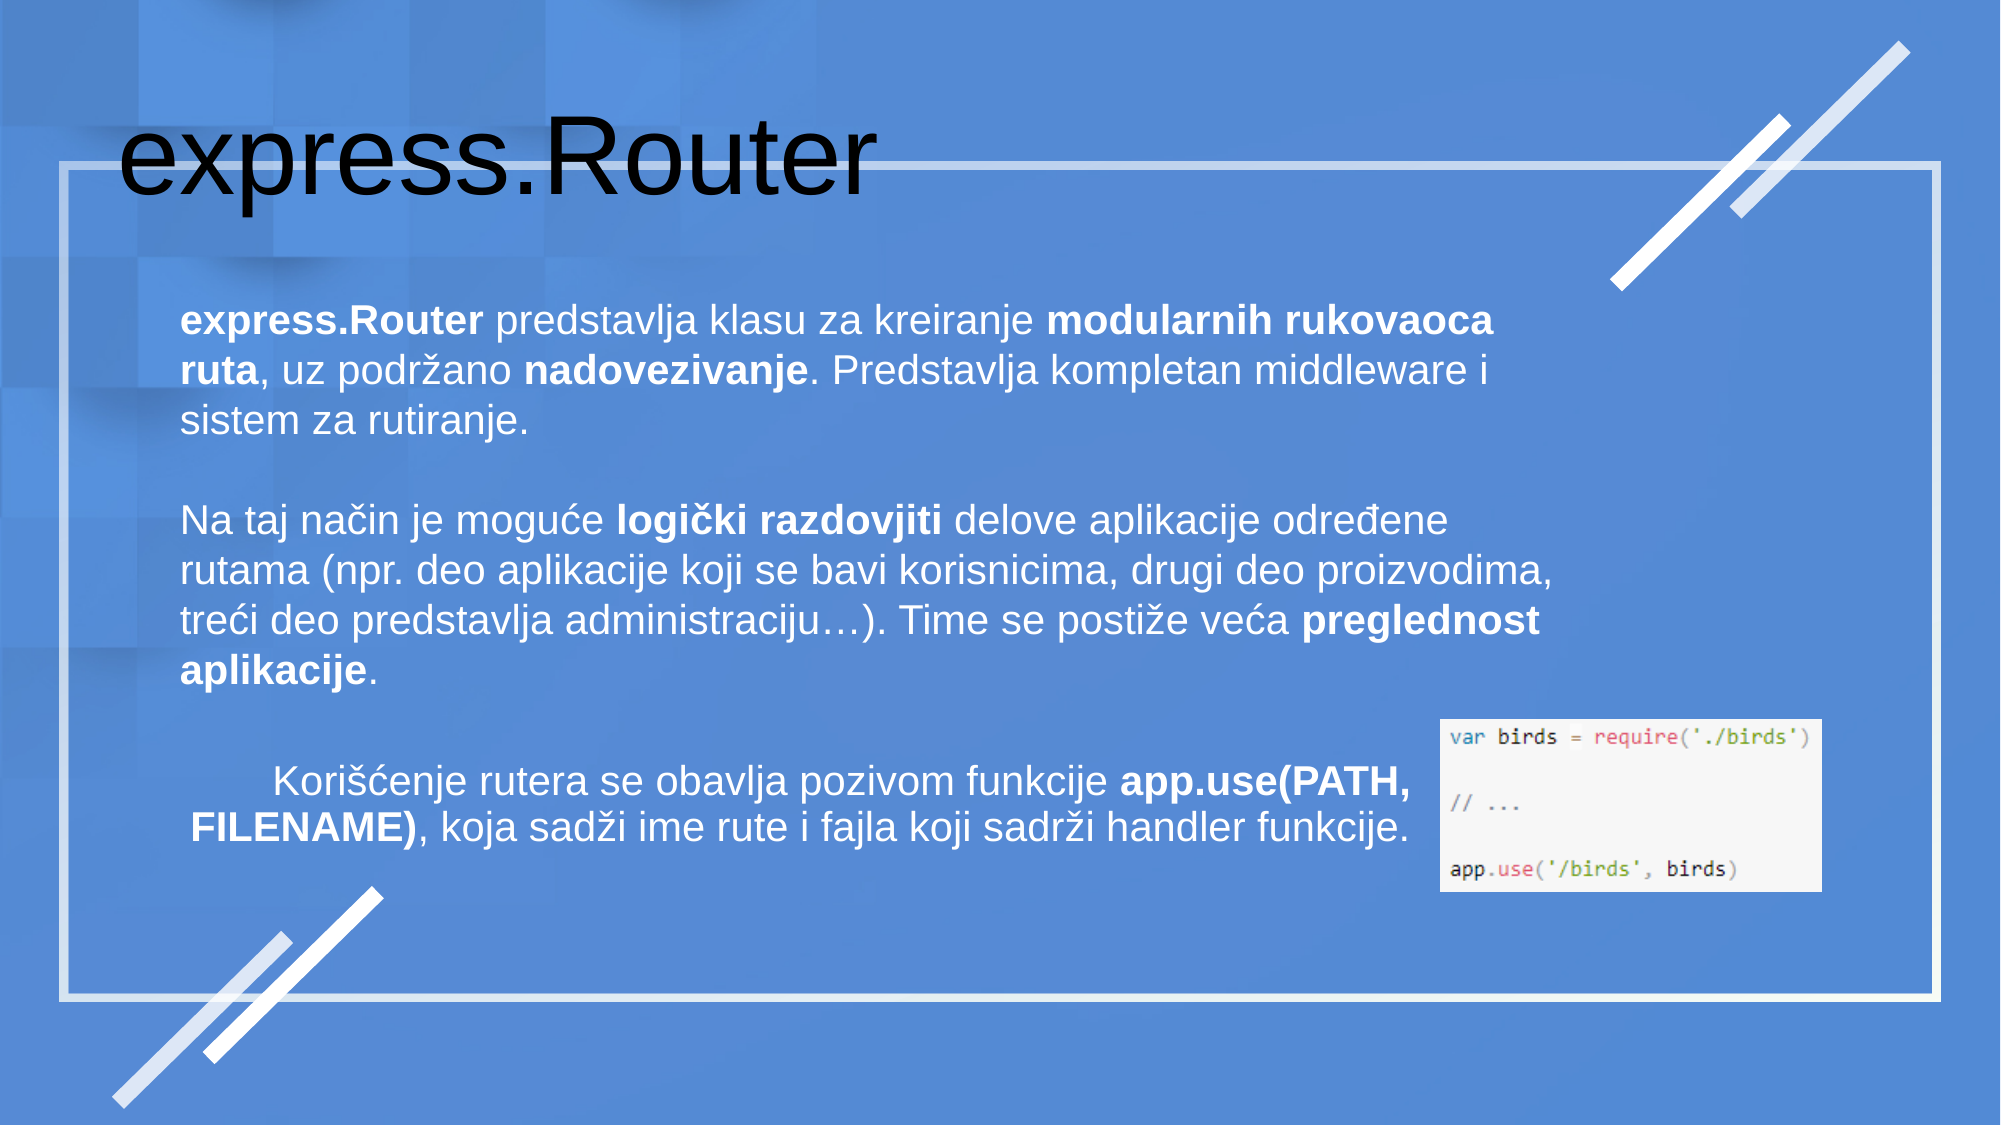

express.Router
express.Router predstavlja klasu za kreiranje modularnih rukovaoca ruta, uz podržano nadovezivanje. Predstavlja kompletan middleware i sistem za rutiranje.
Na taj način je moguće logički razdovjiti delove aplikacije određene rutama (npr. deo aplikacije koji se bavi korisnicima, drugi deo proizvodima, treći deo predstavlja administraciju…). Time se postiže veća preglednost aplikacije.
Korišćenje rutera se obavlja pozivom funkcije app.use(PATH, FILENAME), koja sadži ime rute i fajla koji sadrži handler funkcije.